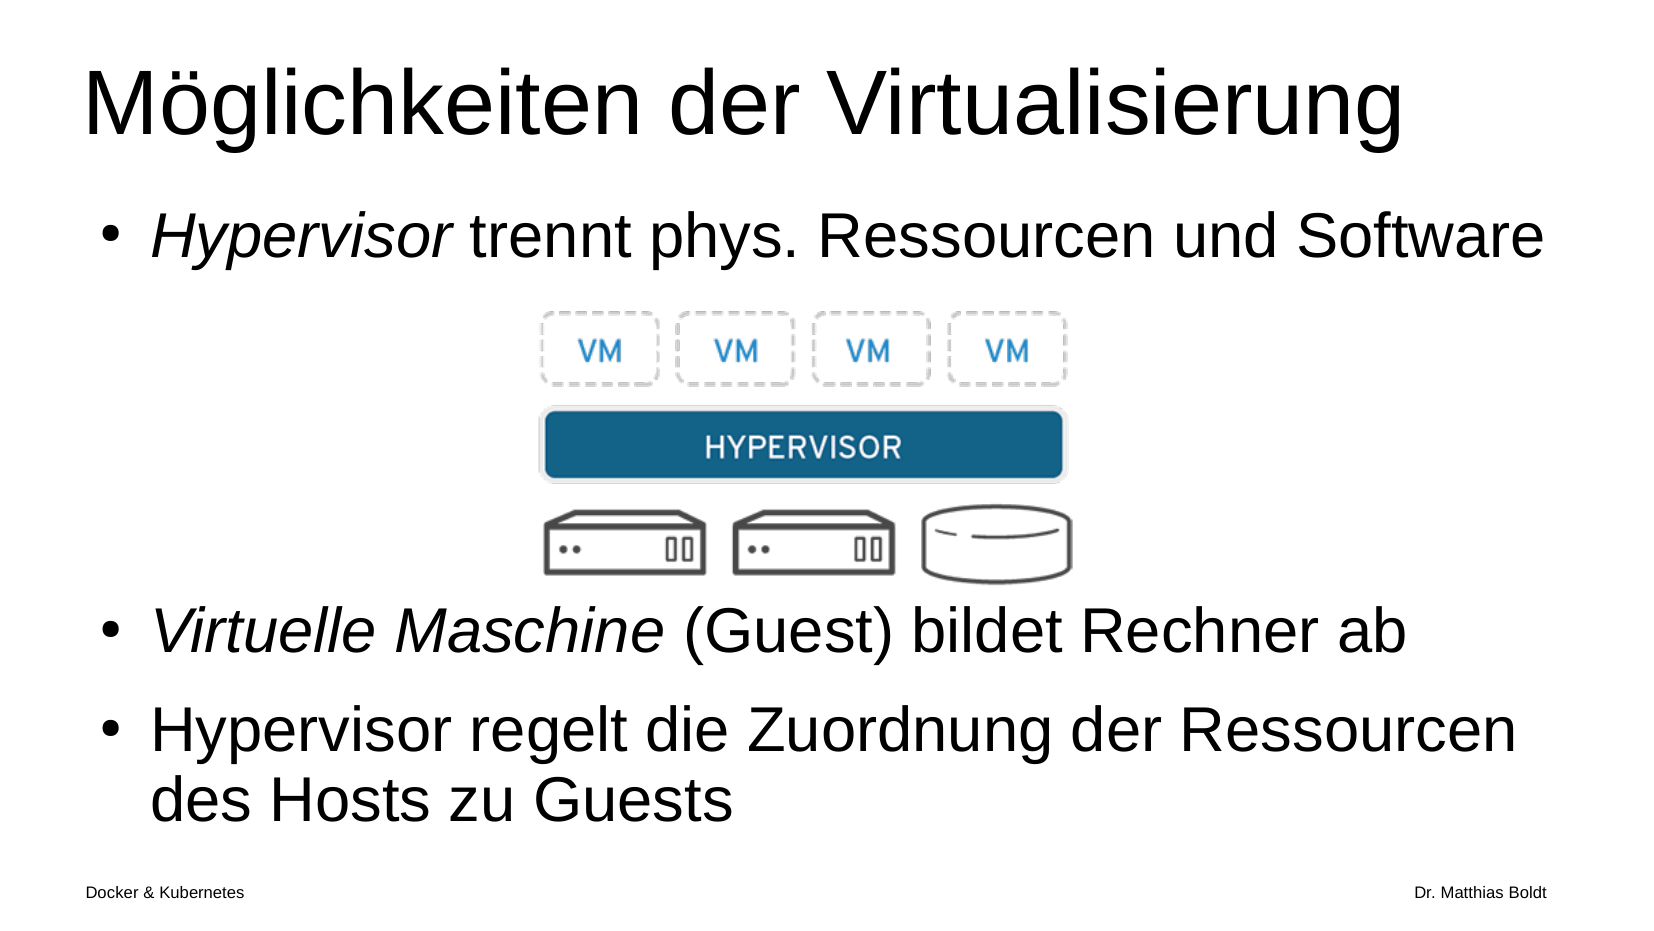

# Möglichkeiten der Virtualisierung
Hypervisor trennt phys. Ressourcen und Software
Virtuelle Maschine (Guest) bildet Rechner ab
Hypervisor regelt die Zuordnung der Ressourcen des Hosts zu Guests
Docker & Kubernetes																Dr. Matthias Boldt